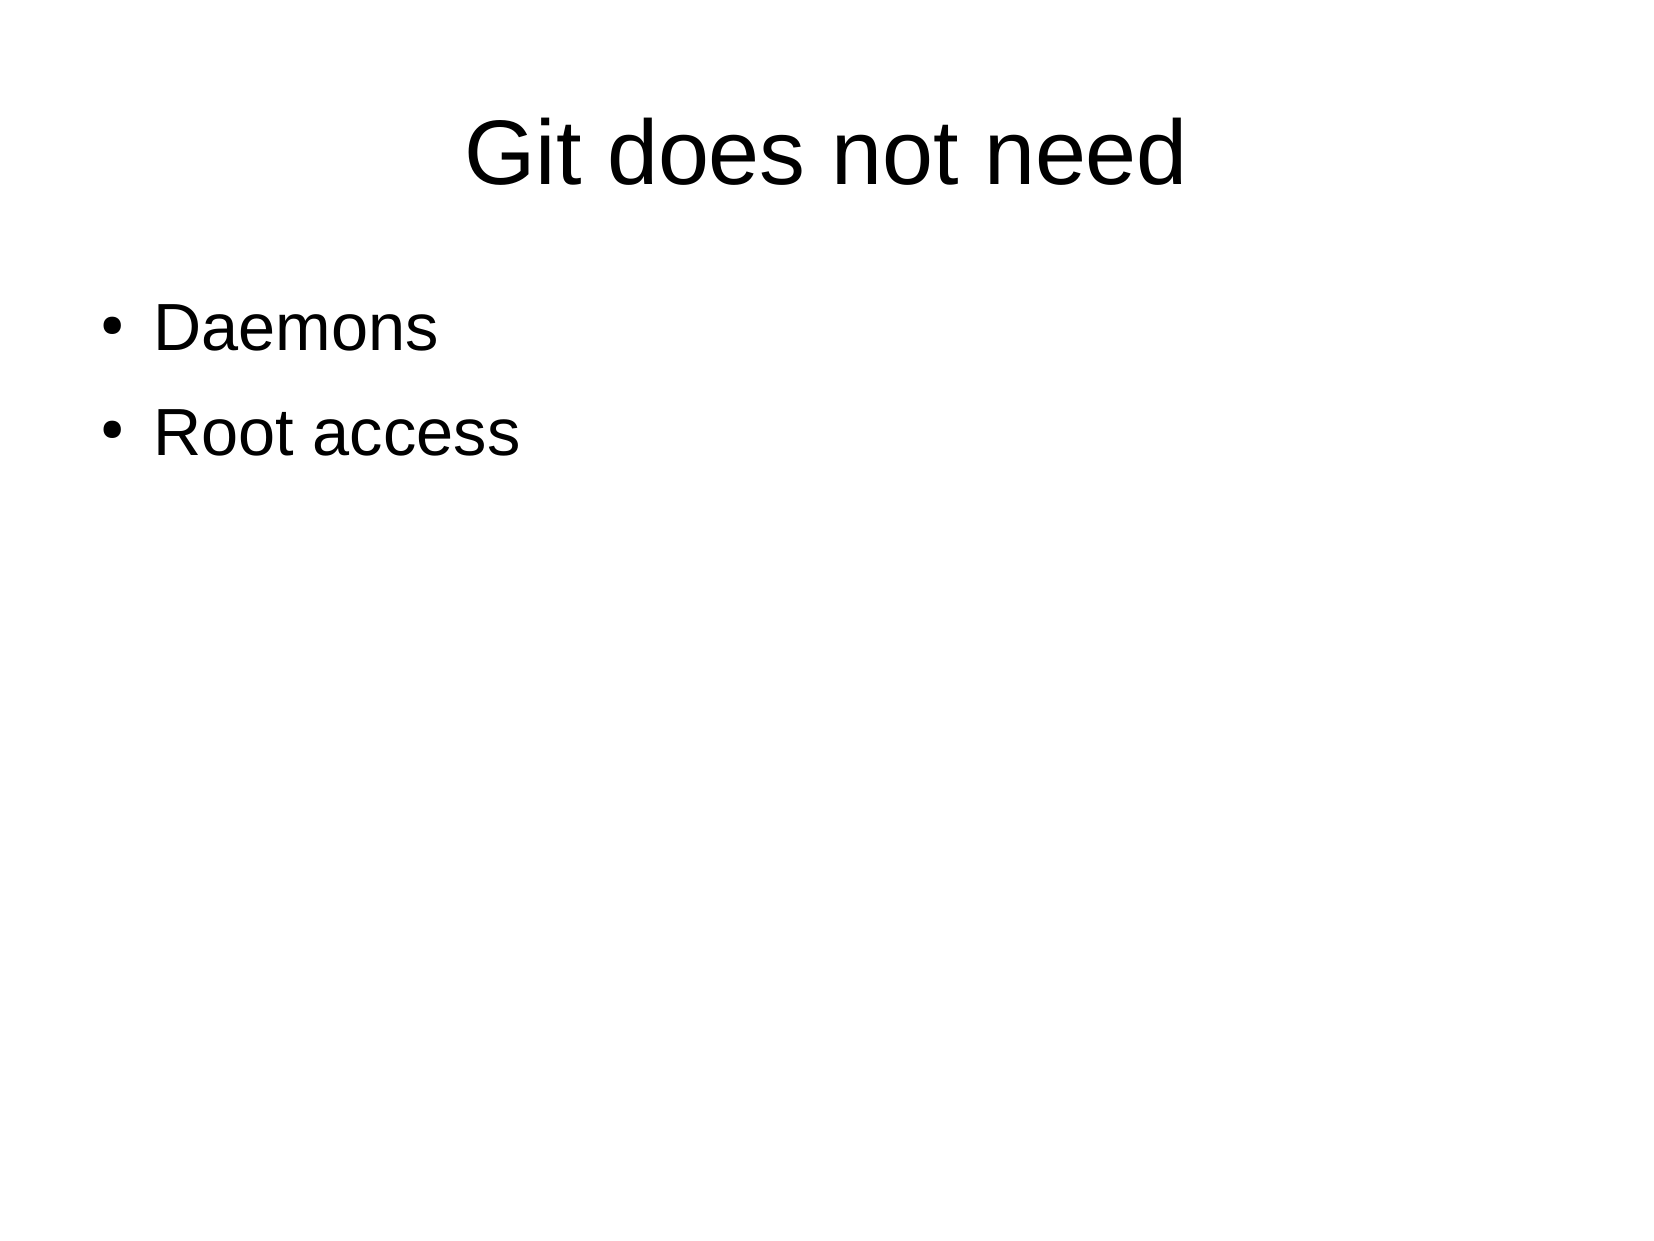

# Git does not need
Daemons
Root access